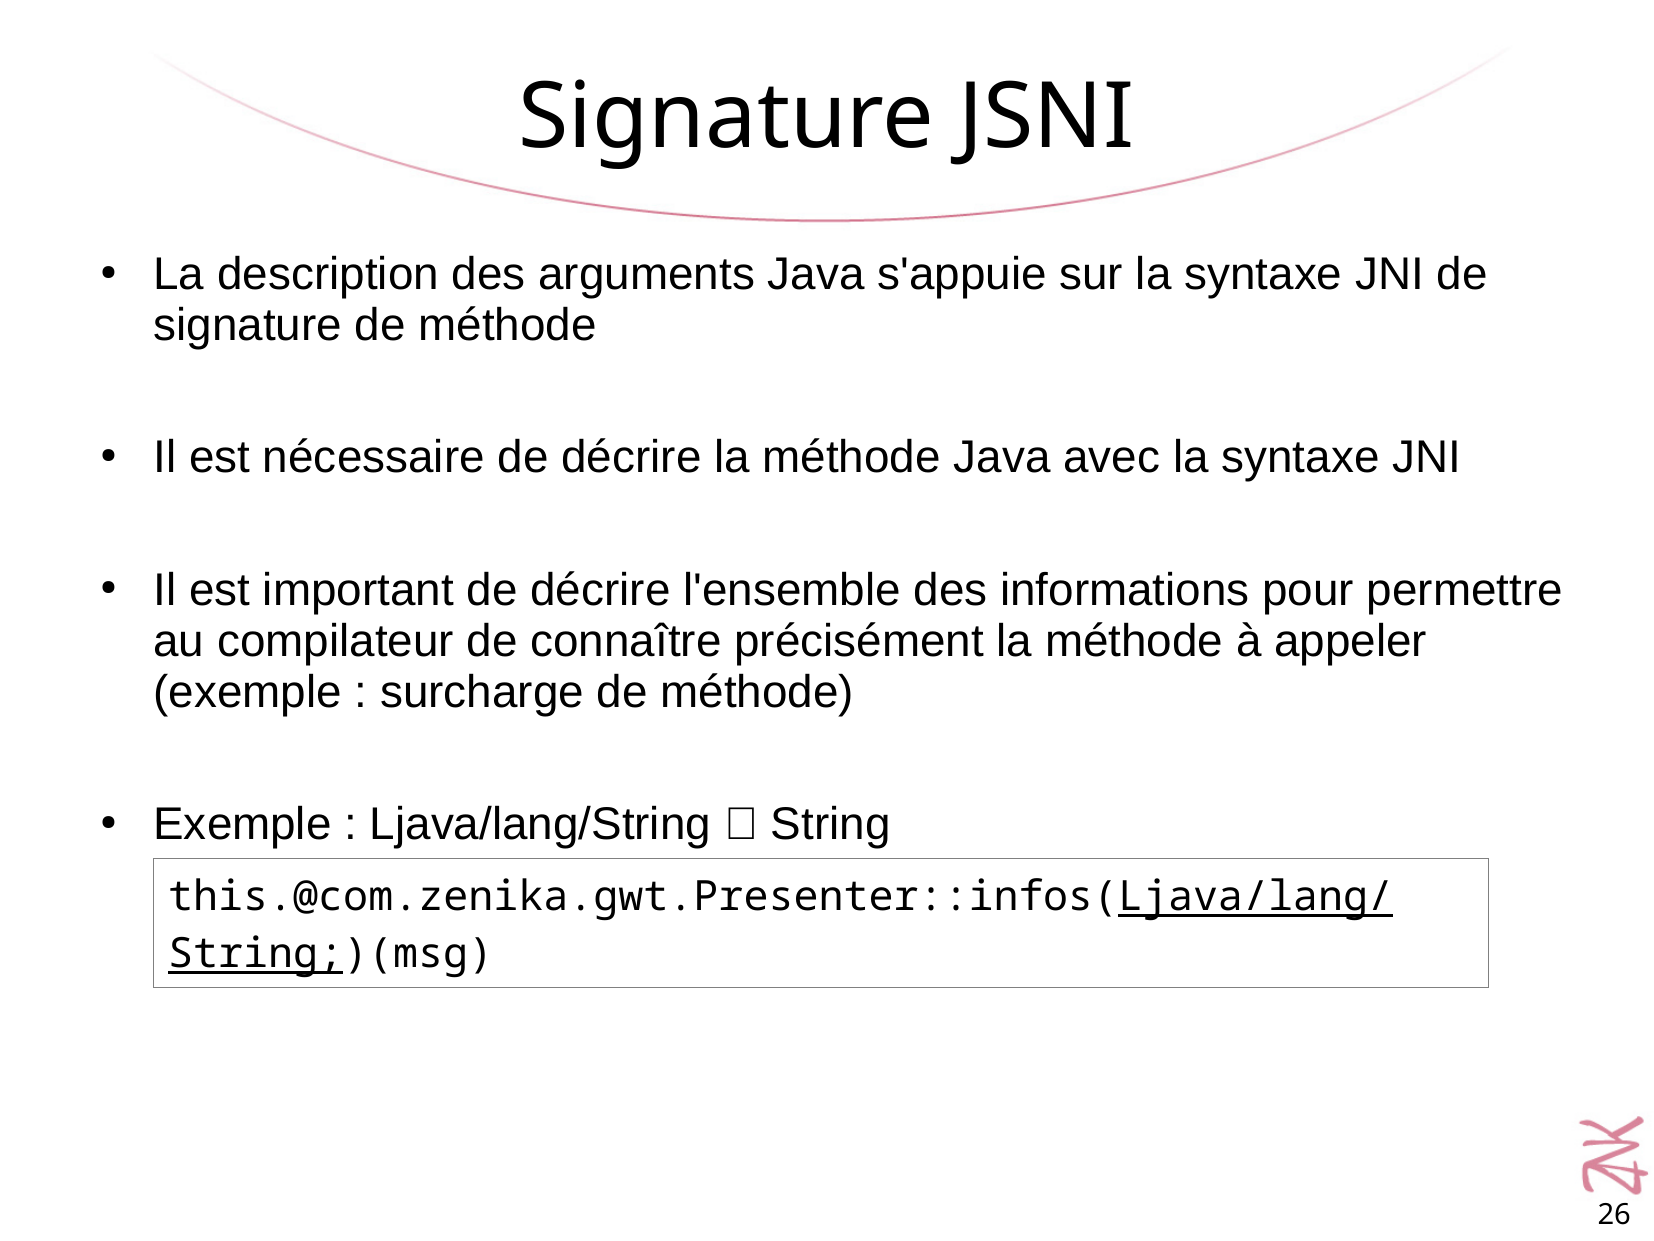

# Signature JSNI
La description des arguments Java s'appuie sur la syntaxe JNI de signature de méthode
Il est nécessaire de décrire la méthode Java avec la syntaxe JNI
Il est important de décrire l'ensemble des informations pour permettre au compilateur de connaître précisément la méthode à appeler (exemple : surcharge de méthode)
Exemple : Ljava/lang/String  String
this.@com.zenika.gwt.Presenter::infos(Ljava/lang/String;)(msg)
26